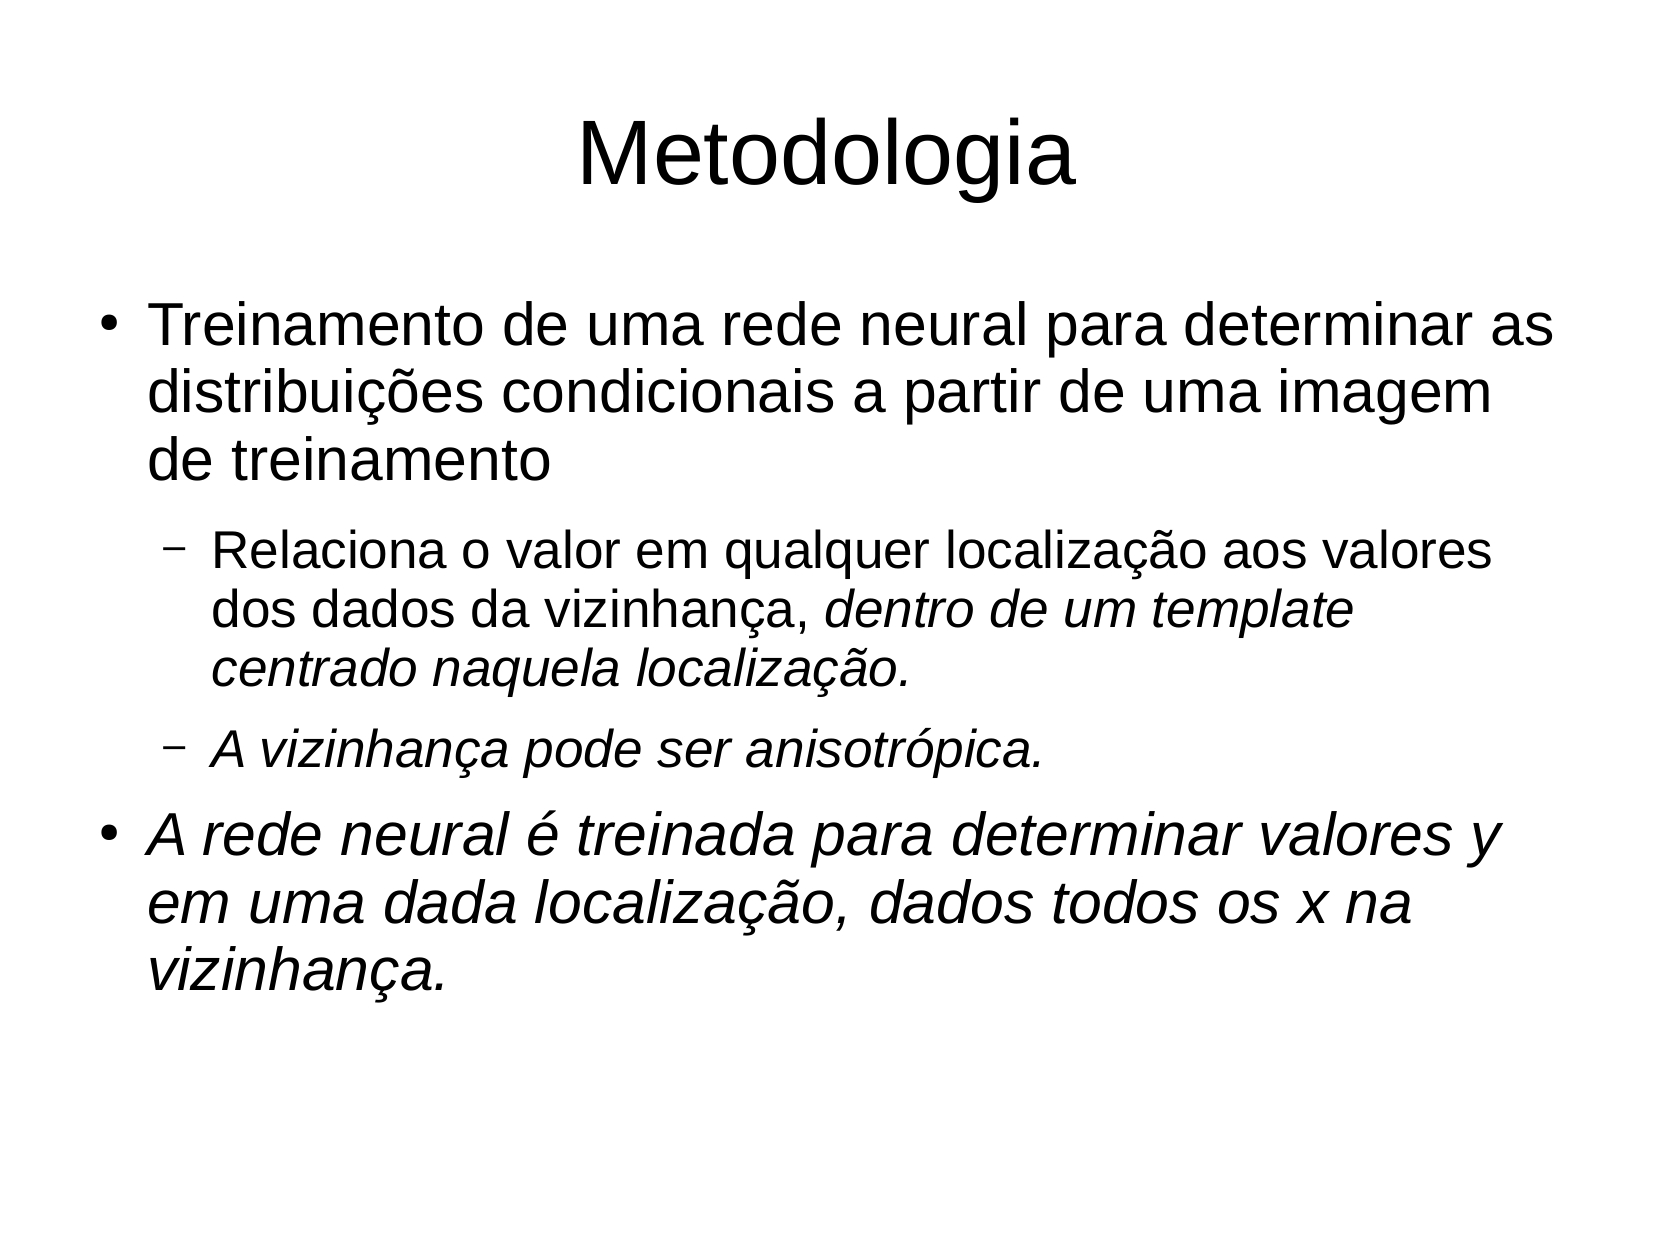

# Metodologia
Treinamento de uma rede neural para determinar as distribuições condicionais a partir de uma imagem de treinamento
Relaciona o valor em qualquer localização aos valores dos dados da vizinhança, dentro de um template centrado naquela localização.
A vizinhança pode ser anisotrópica.
A rede neural é treinada para determinar valores y em uma dada localização, dados todos os x na vizinhança.